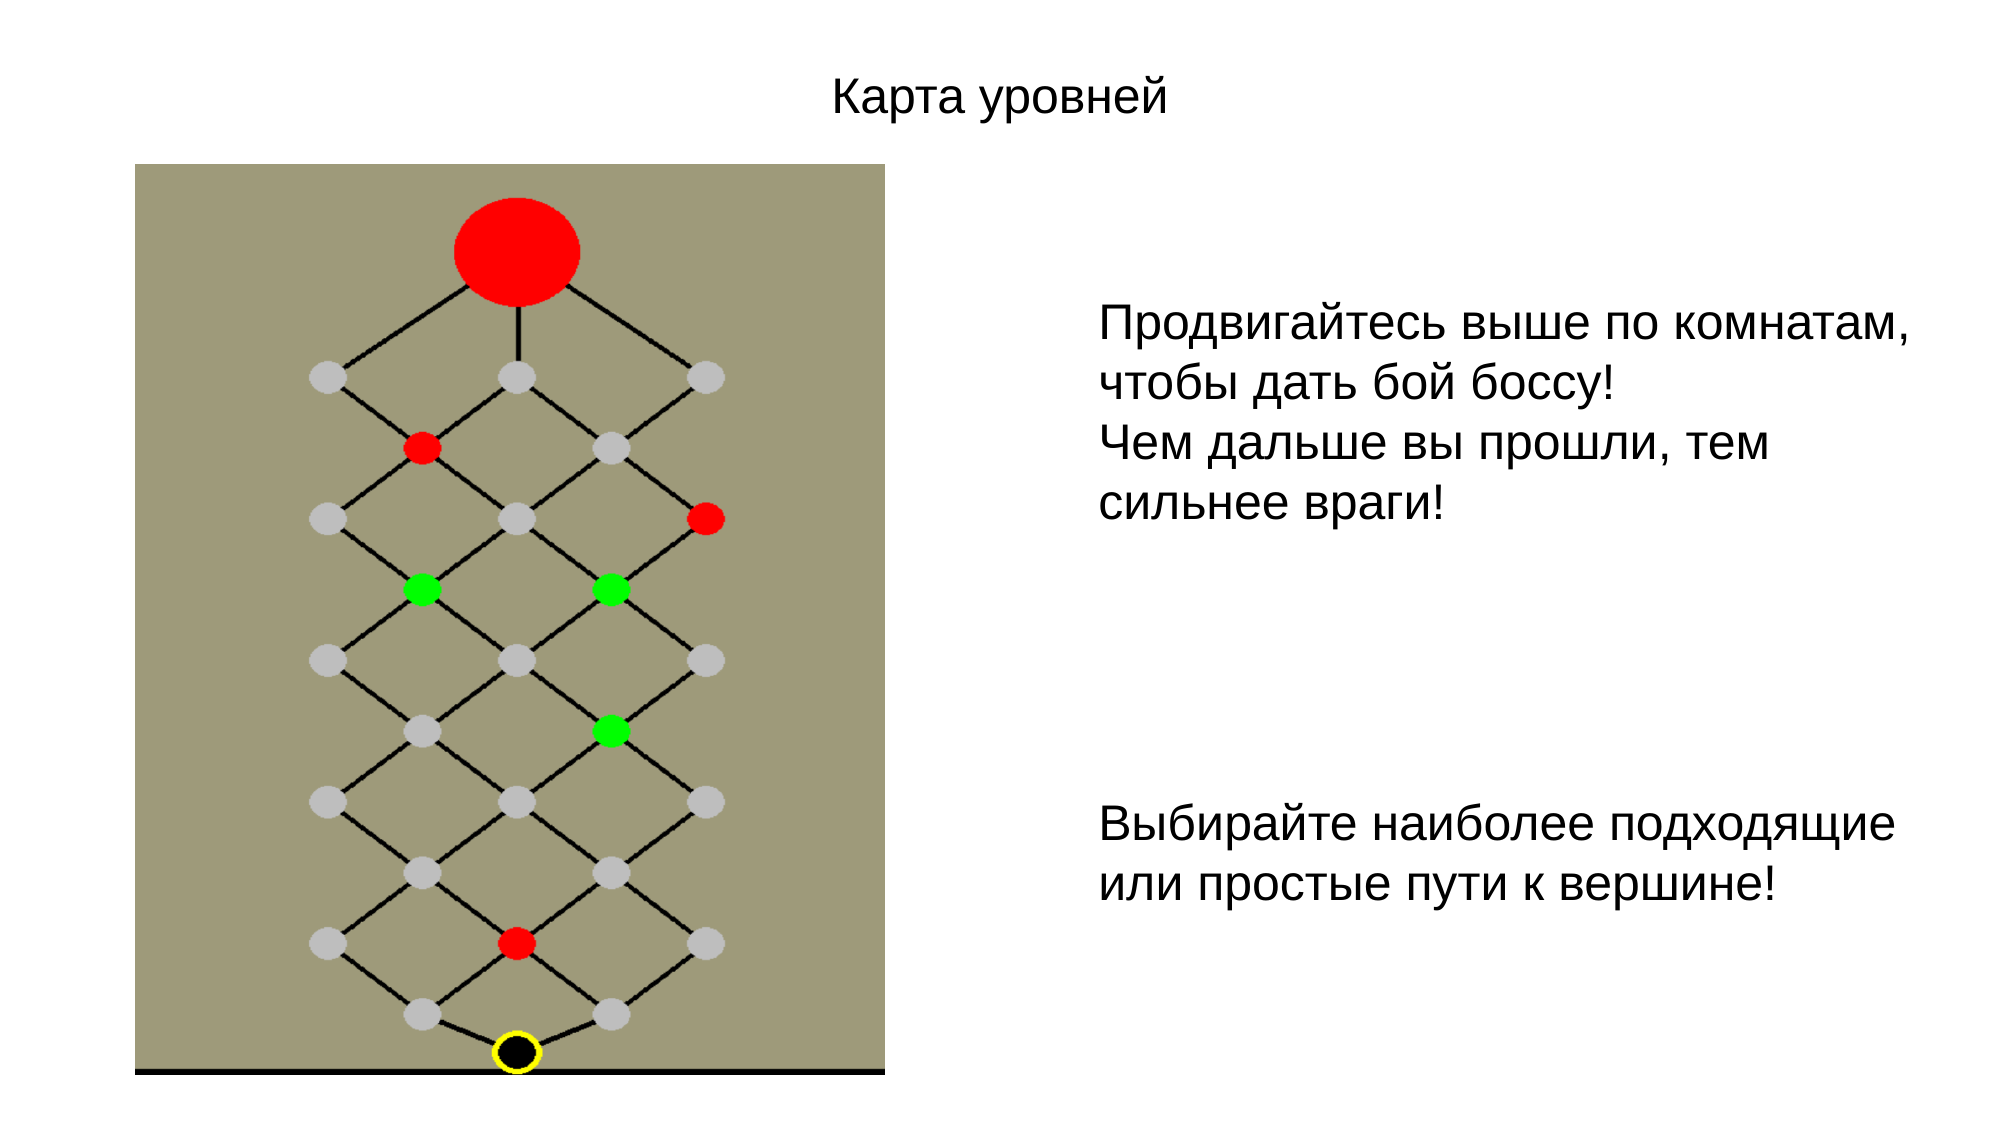

# Карта уровней
Продвигайтесь выше по комнатам, чтобы дать бой боссу!
Чем дальше вы прошли, тем сильнее враги!
Выбирайте наиболее подходящие или простые пути к вершине!